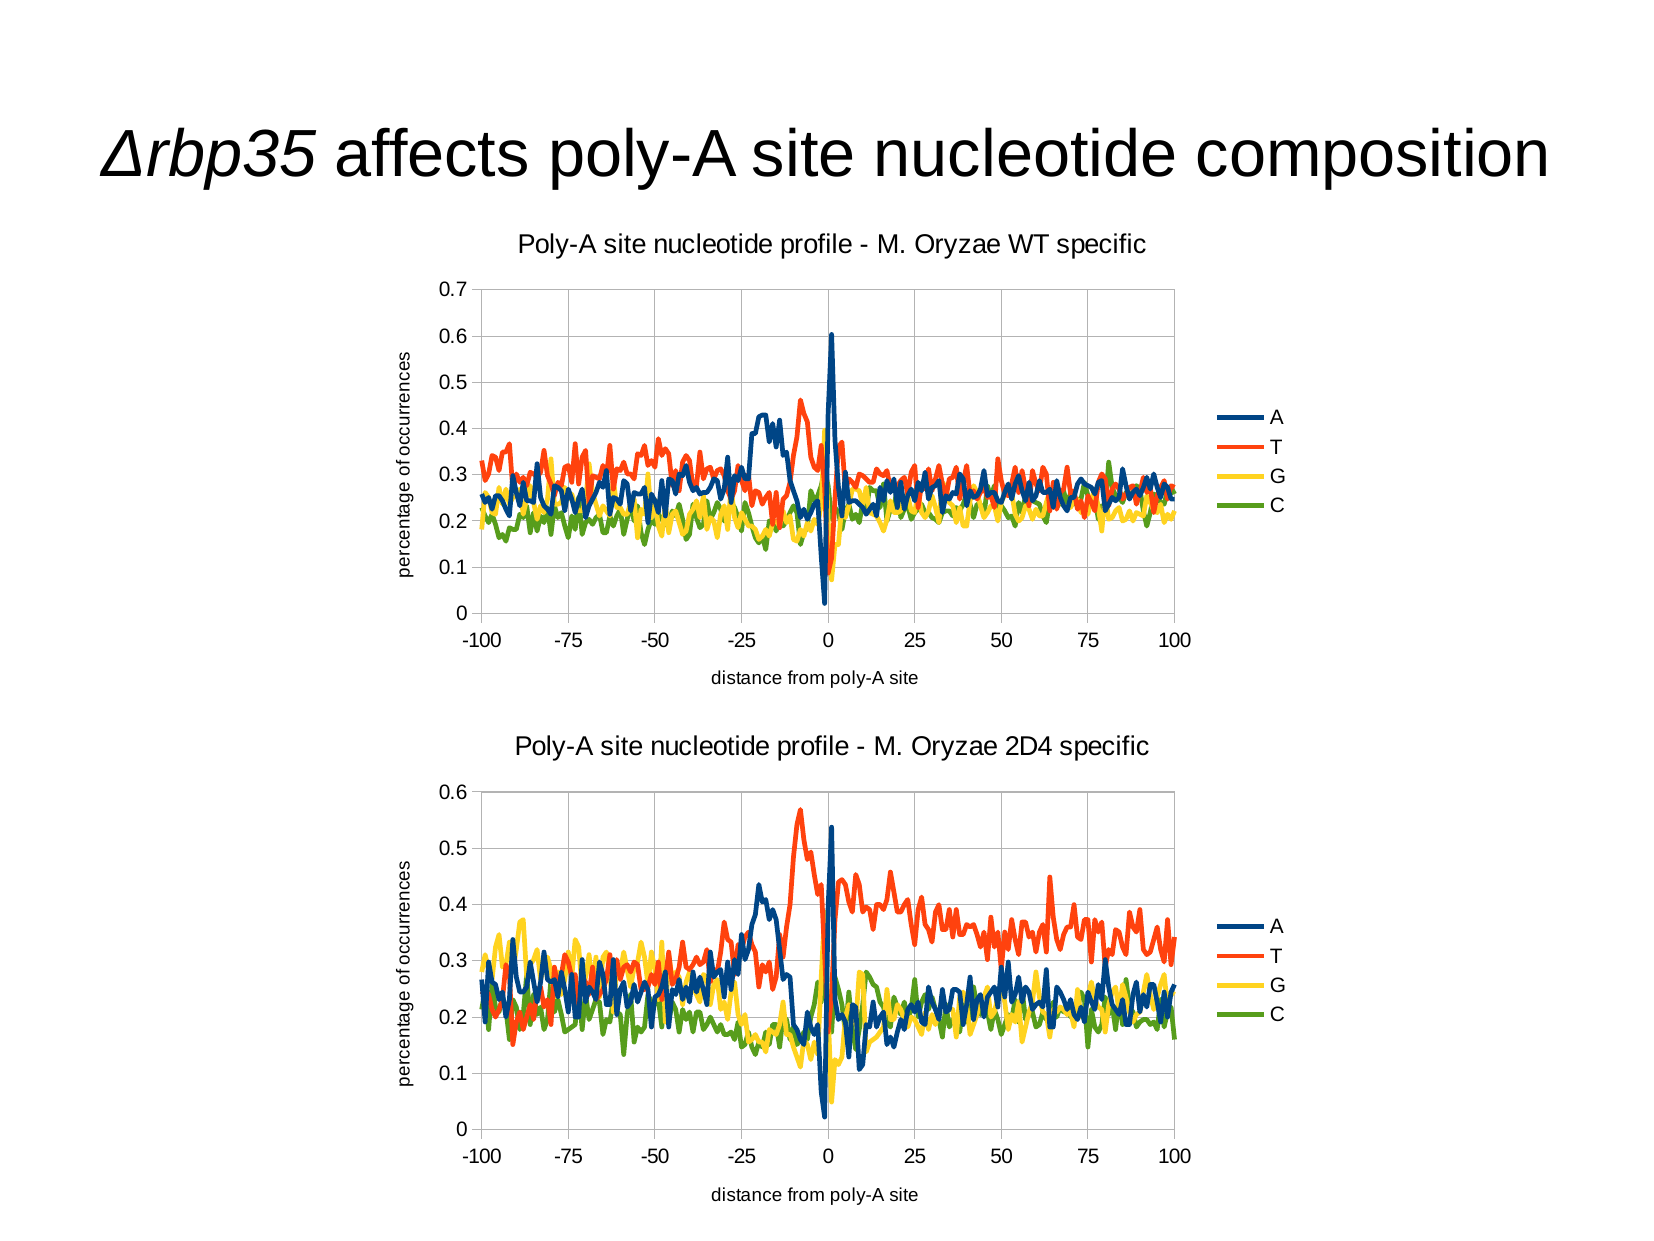

# Δrbp35 affects poly-A site nucleotide composition
### Chart: Poly-A site nucleotide profile - M. Oryzae WT specific
| Category | A | T | G | C |
|---|---|---|---|---|
### Chart: Poly-A site nucleotide profile - M. Oryzae 2D4 specific
| Category | A | T | G | C |
|---|---|---|---|---|